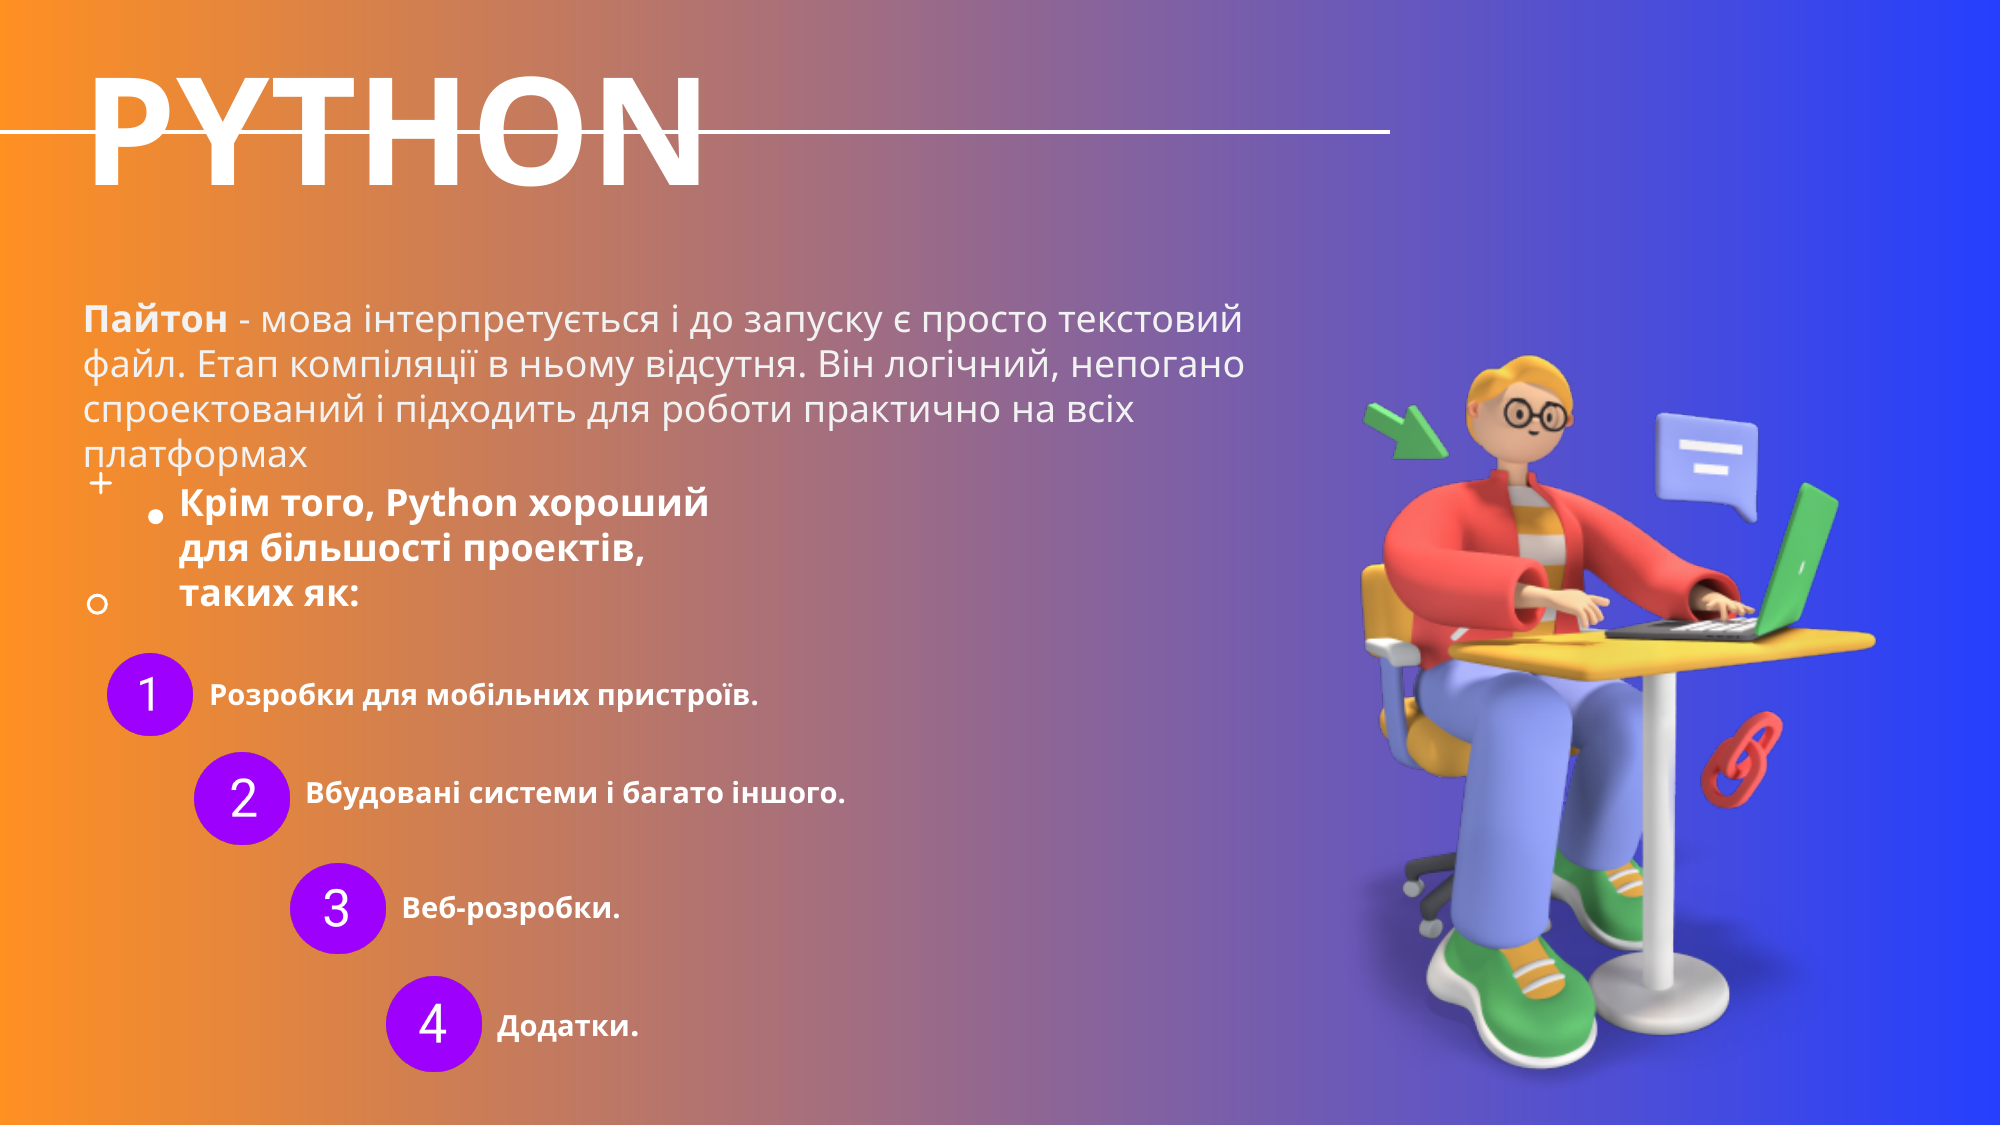

# Python
Пайтон - мова інтерпретується і до запуску є просто текстовий файл. Етап компіляції в ньому відсутня. Він логічний, непогано спроектований і підходить для роботи практично на всіх платформах
Крім того, Python хороший для більшості проектів, таких як:
Розробки для мобільних пристроїв.
Вбудовані системи і багато іншого.
Веб-розробки.
Додатки.